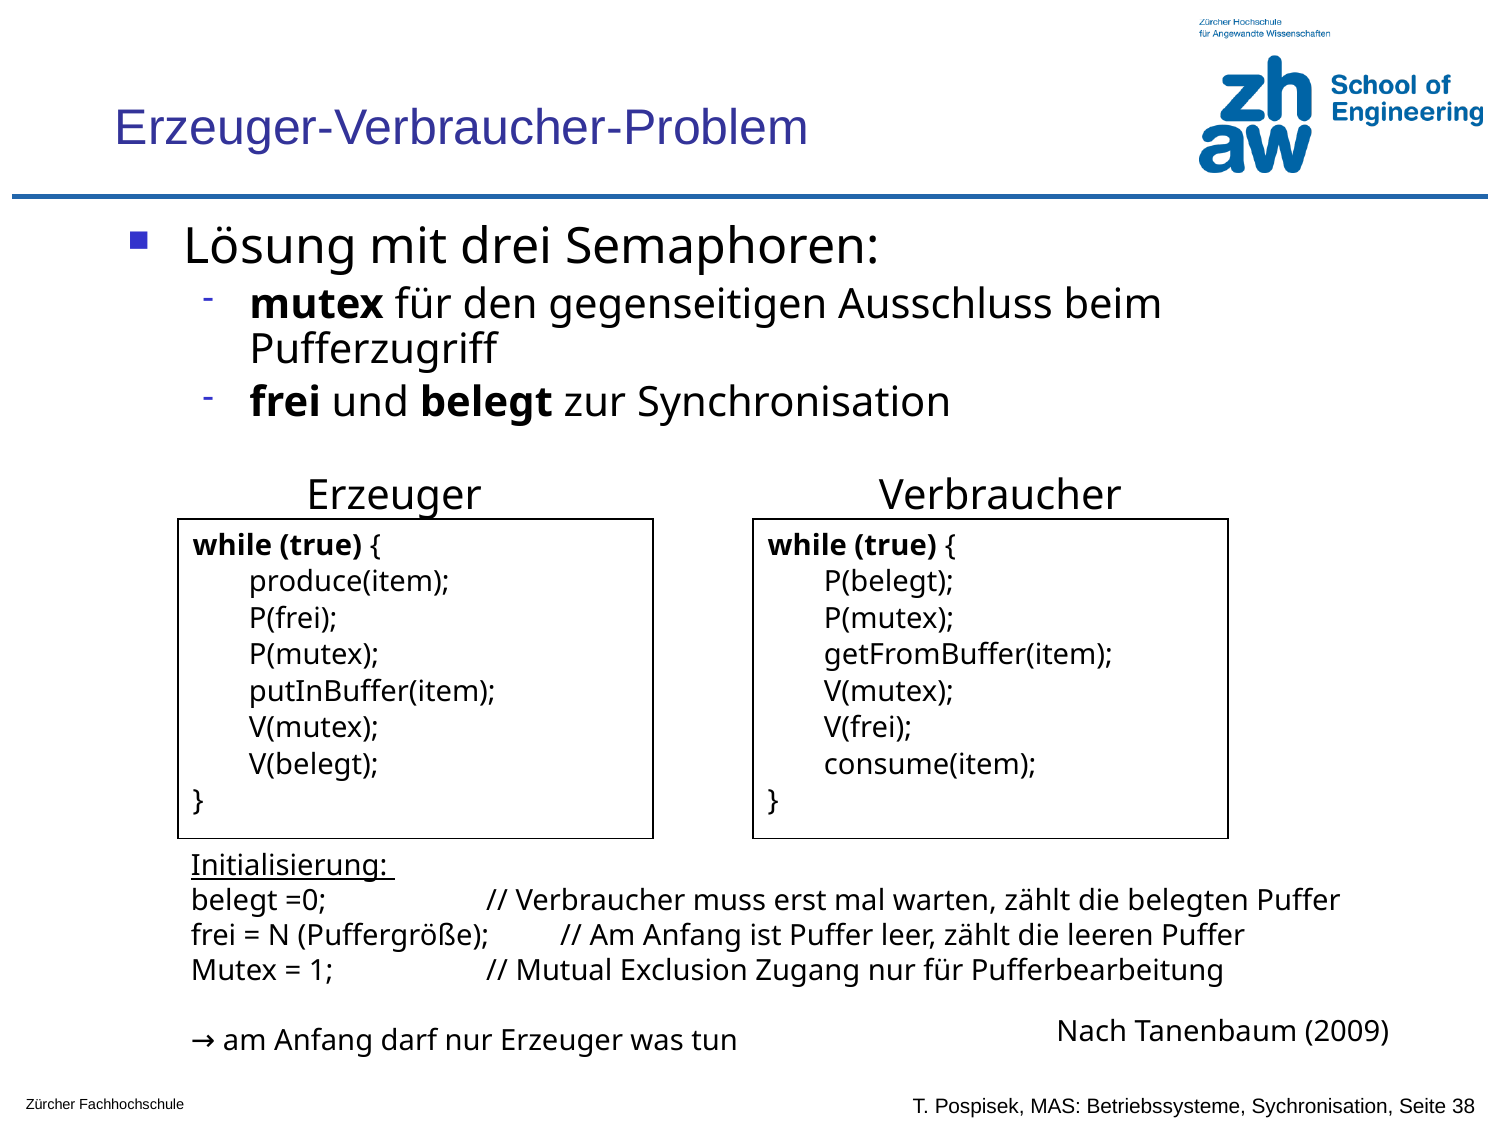

# Erzeuger-Verbraucher-Problem
Lösung mit drei Semaphoren:
mutex für den gegenseitigen Ausschluss beim Pufferzugriff
frei und belegt zur Synchronisation
Erzeuger
while (true) {
	produce(item);
	P(frei);
	P(mutex);
	putInBuffer(item);
	V(mutex);
	V(belegt);
}
Verbraucher
while (true) {
	P(belegt);
	P(mutex);
	getFromBuffer(item);
	V(mutex);
	V(frei);
	consume(item);
}
Initialisierung:
belegt =0; 			// Verbraucher muss erst mal warten, zählt die belegten Puffer
frei = N (Puffergröße);	// Am Anfang ist Puffer leer, zählt die leeren Puffer
Mutex = 1;			// Mutual Exclusion Zugang nur für Pufferbearbeitung
→ am Anfang darf nur Erzeuger was tun
Nach Tanenbaum (2009)